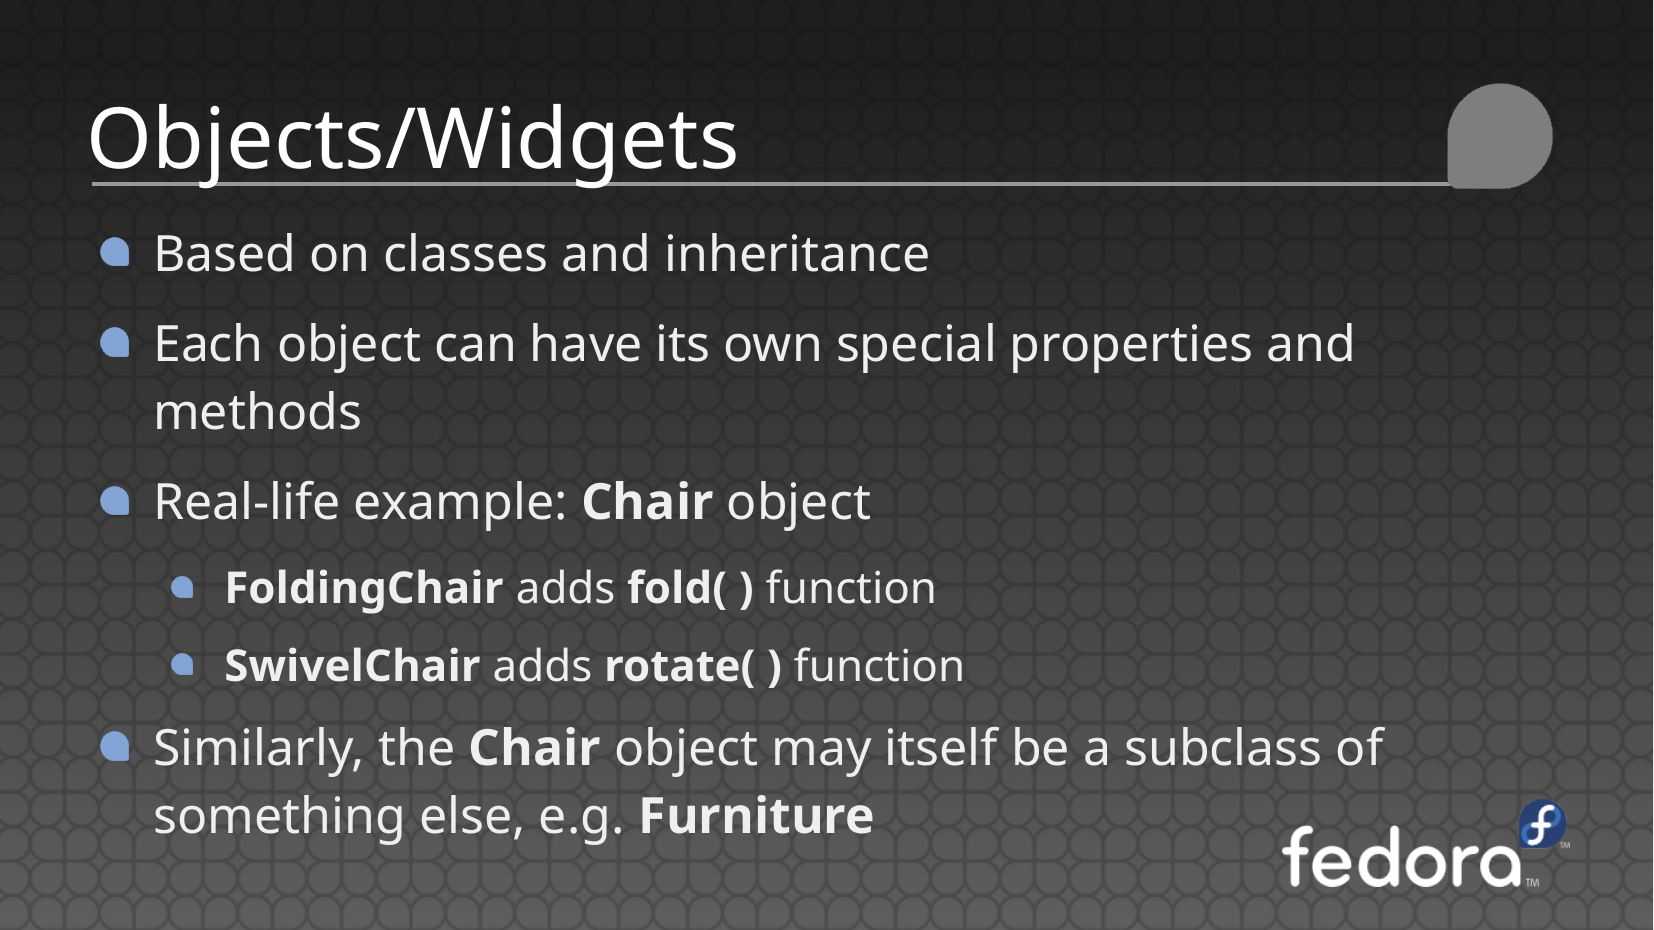

# Objects/Widgets
Based on classes and inheritance
Each object can have its own special properties and methods
Real-life example: Chair object
FoldingChair adds fold( ) function
SwivelChair adds rotate( ) function
Similarly, the Chair object may itself be a subclass of something else, e.g. Furniture